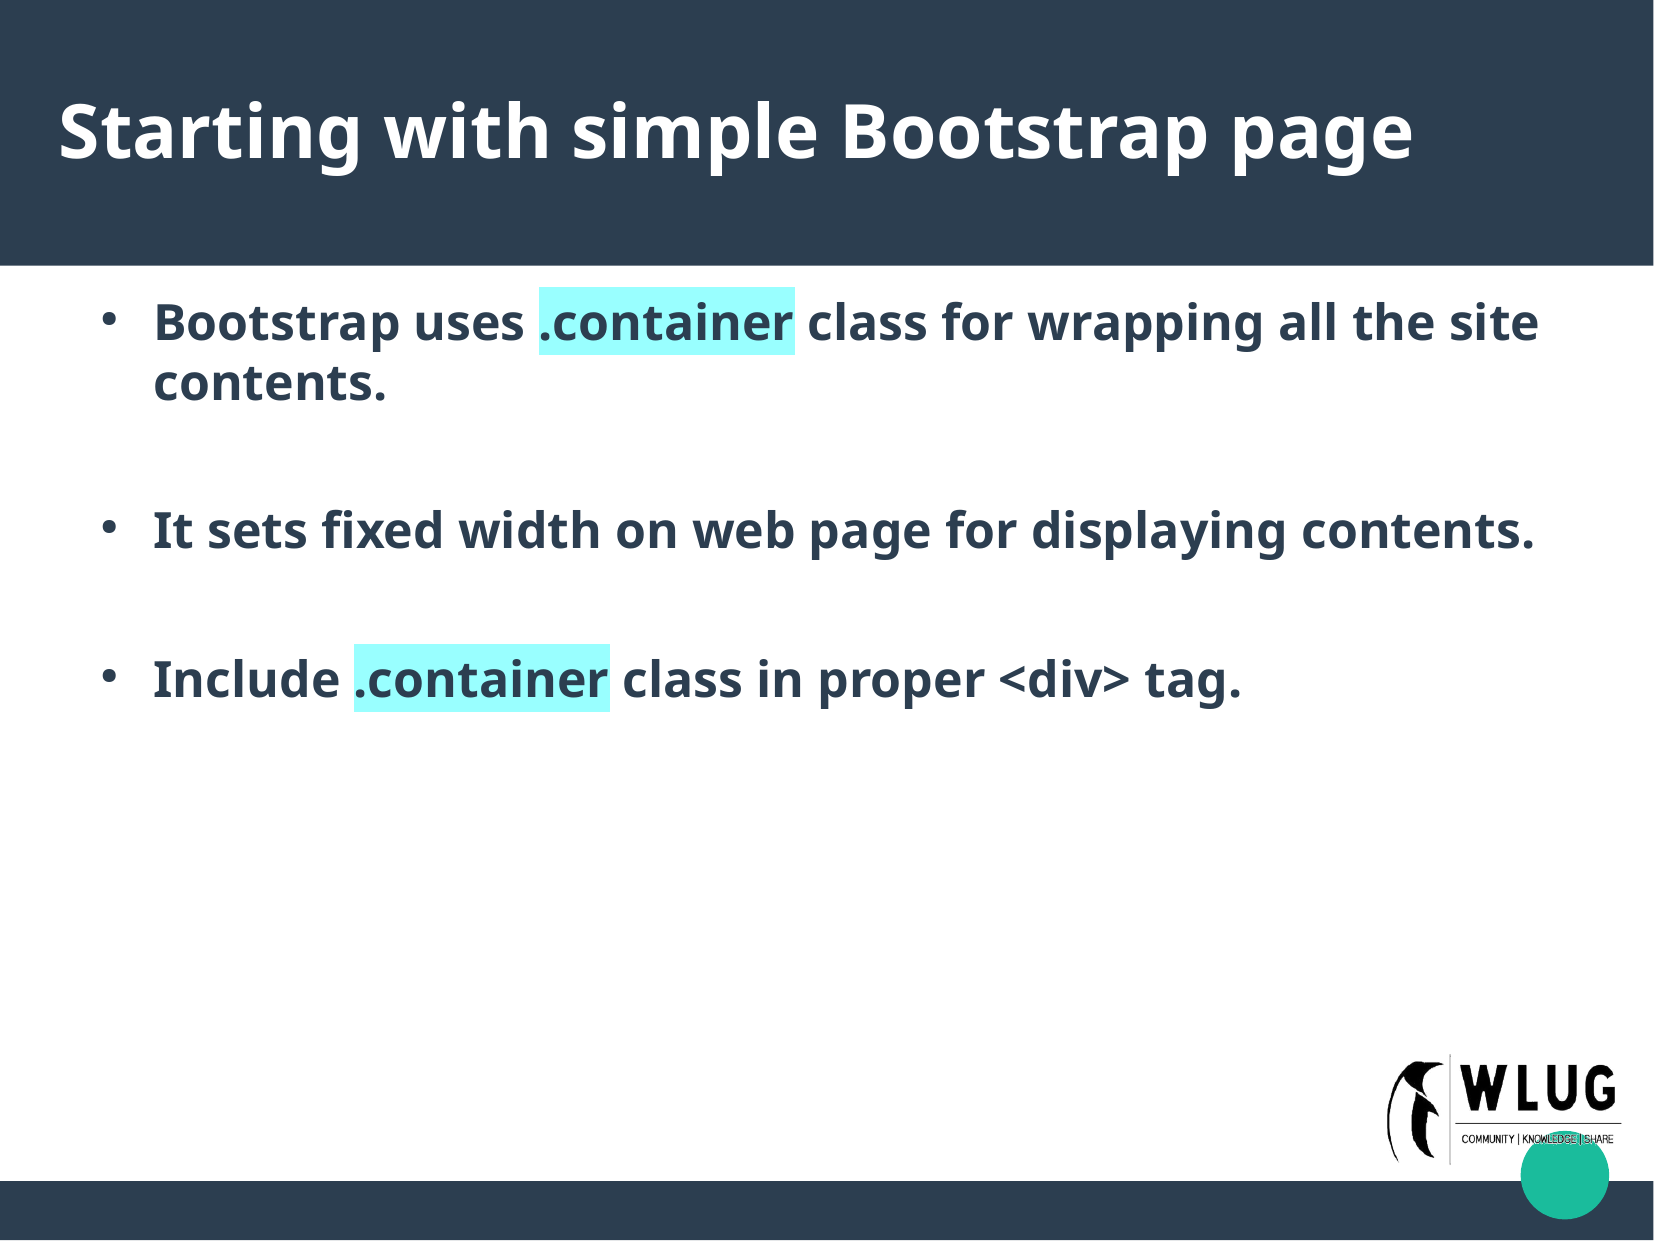

# Starting with simple Bootstrap page
Bootstrap uses .container class for wrapping all the site contents.
It sets fixed width on web page for displaying contents.
Include .container class in proper <div> tag.